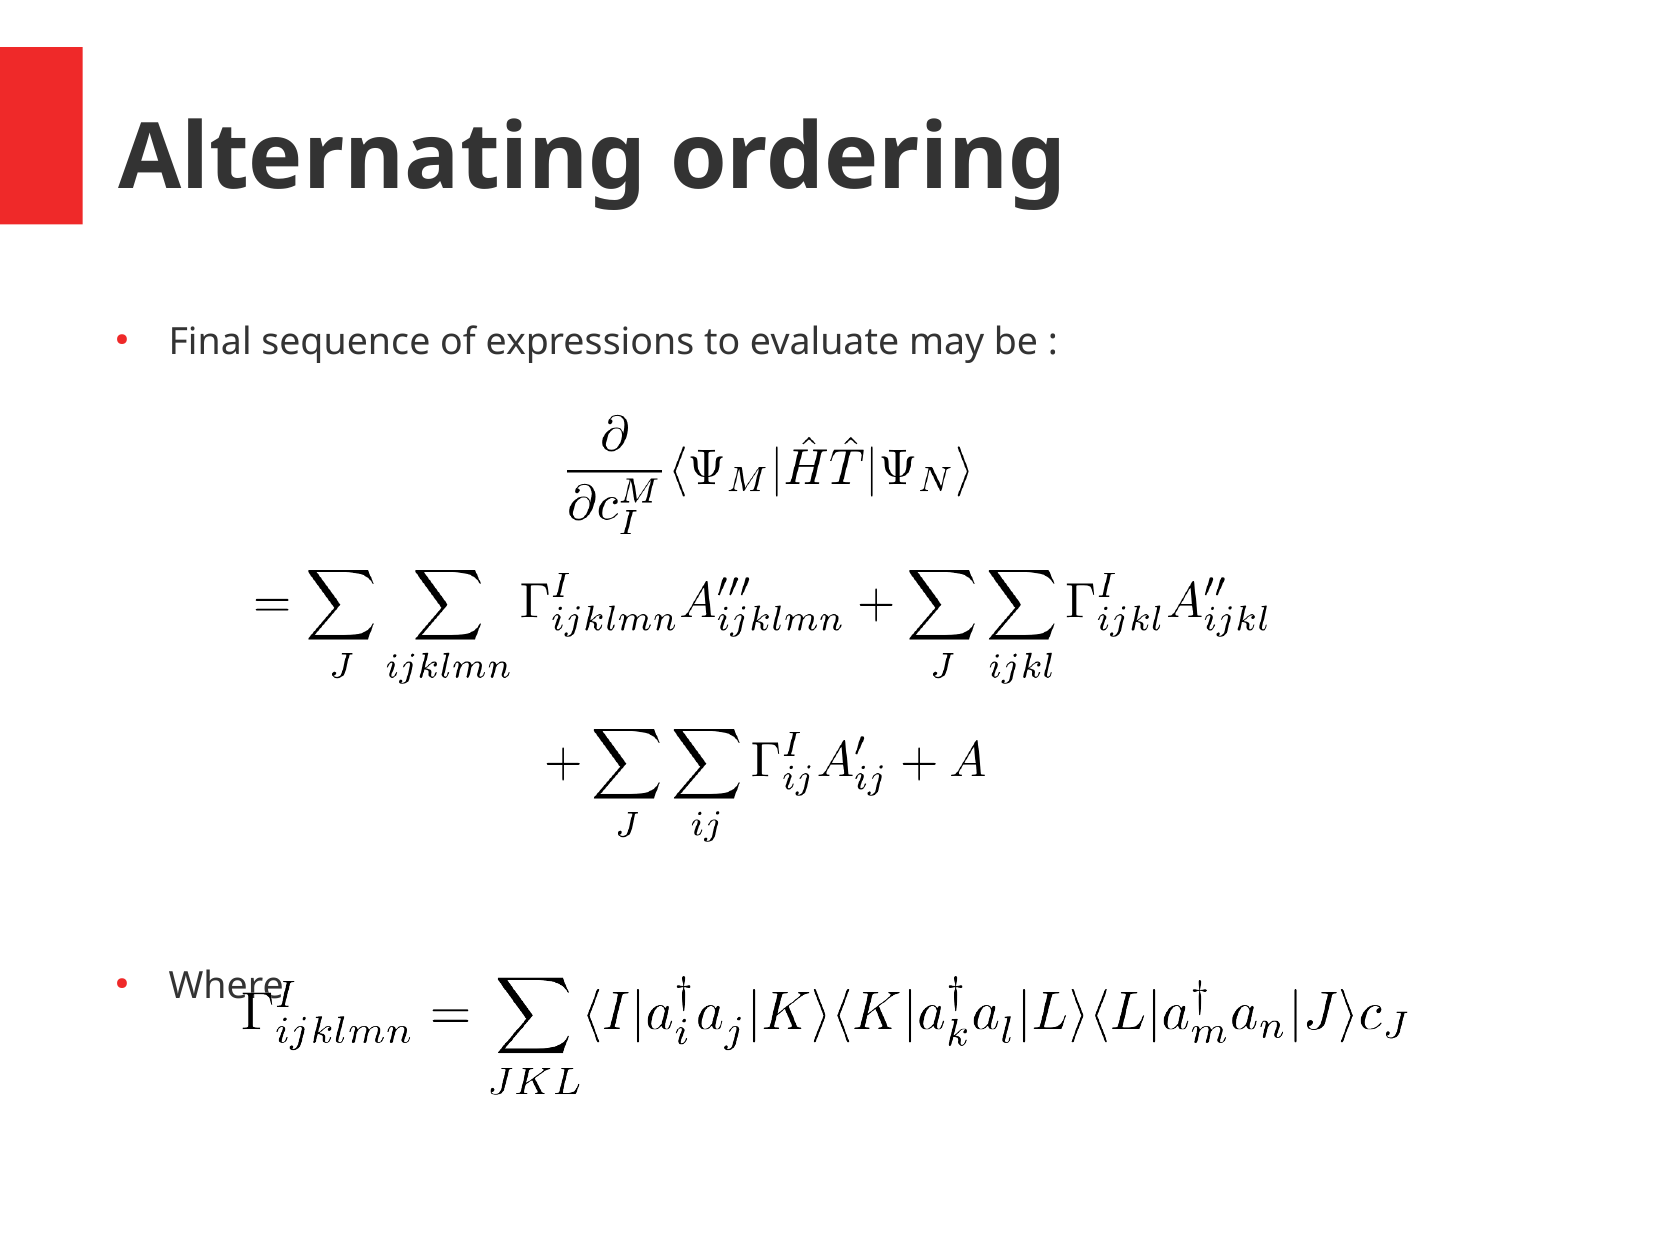

# Alternating ordering
Final sequence of expressions to evaluate may be :
Where